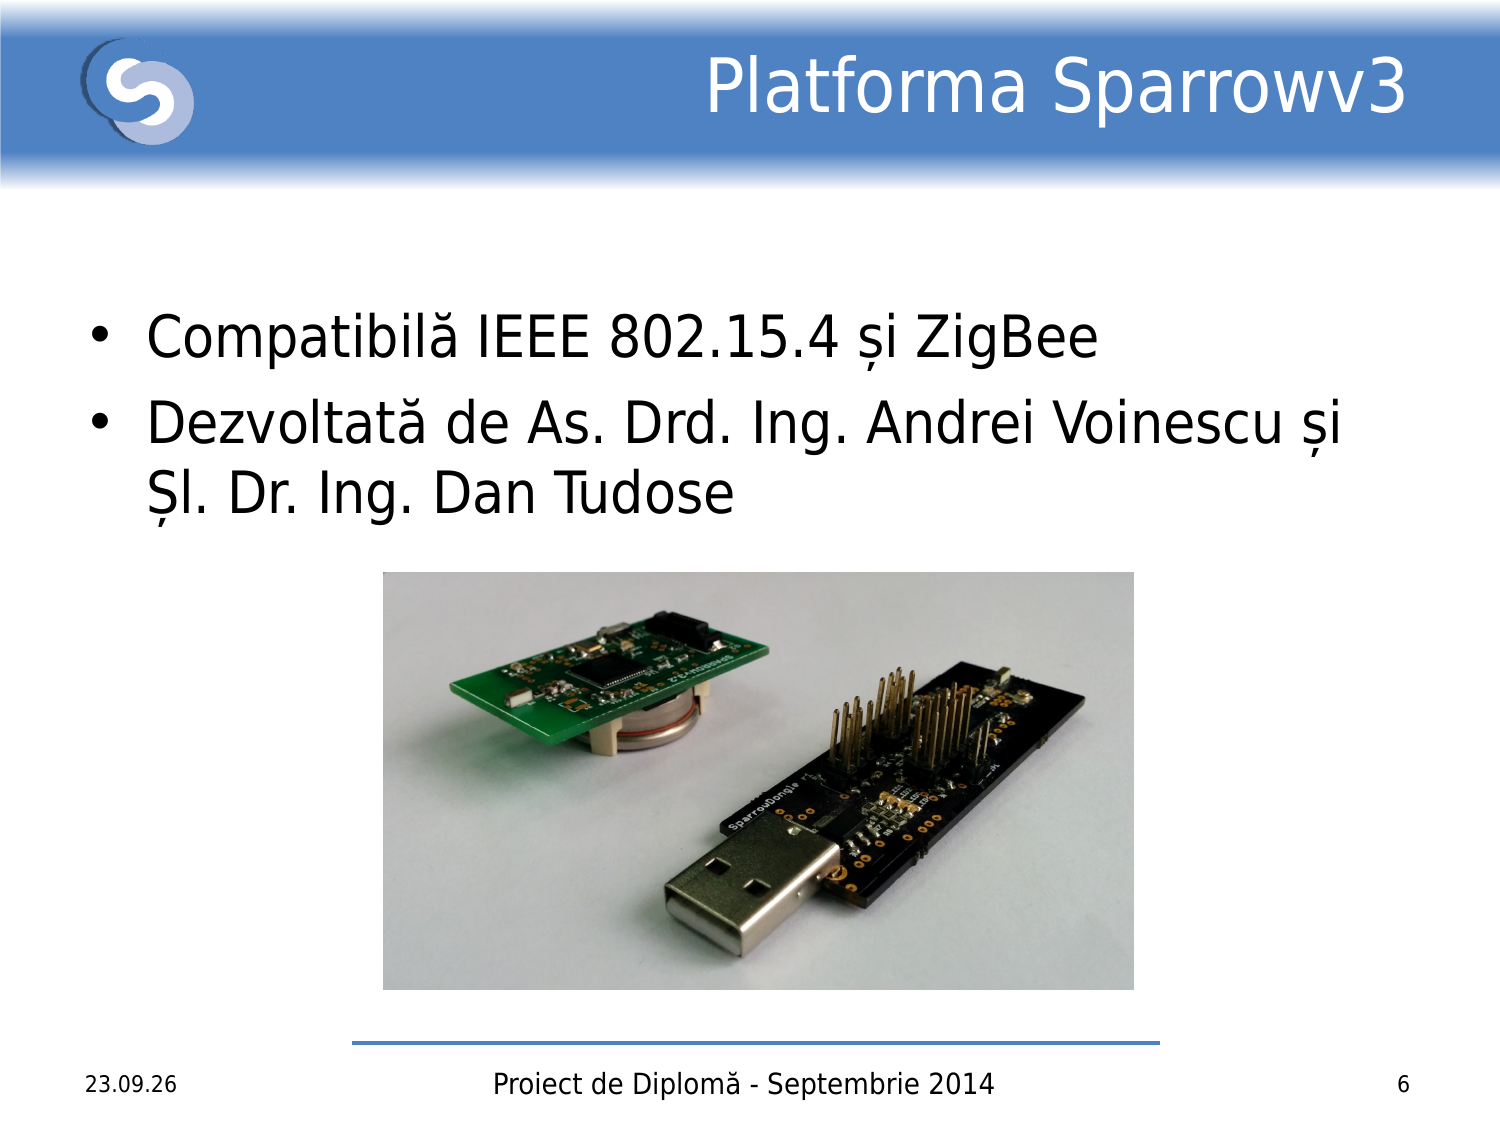

# Platforma Sparrowv3
Compatibilă IEEE 802.15.4 și ZigBee
Dezvoltată de As. Drd. Ing. Andrei Voinescu și Șl. Dr. Ing. Dan Tudose
Proiect de Diplomă - Septembrie 2014
6